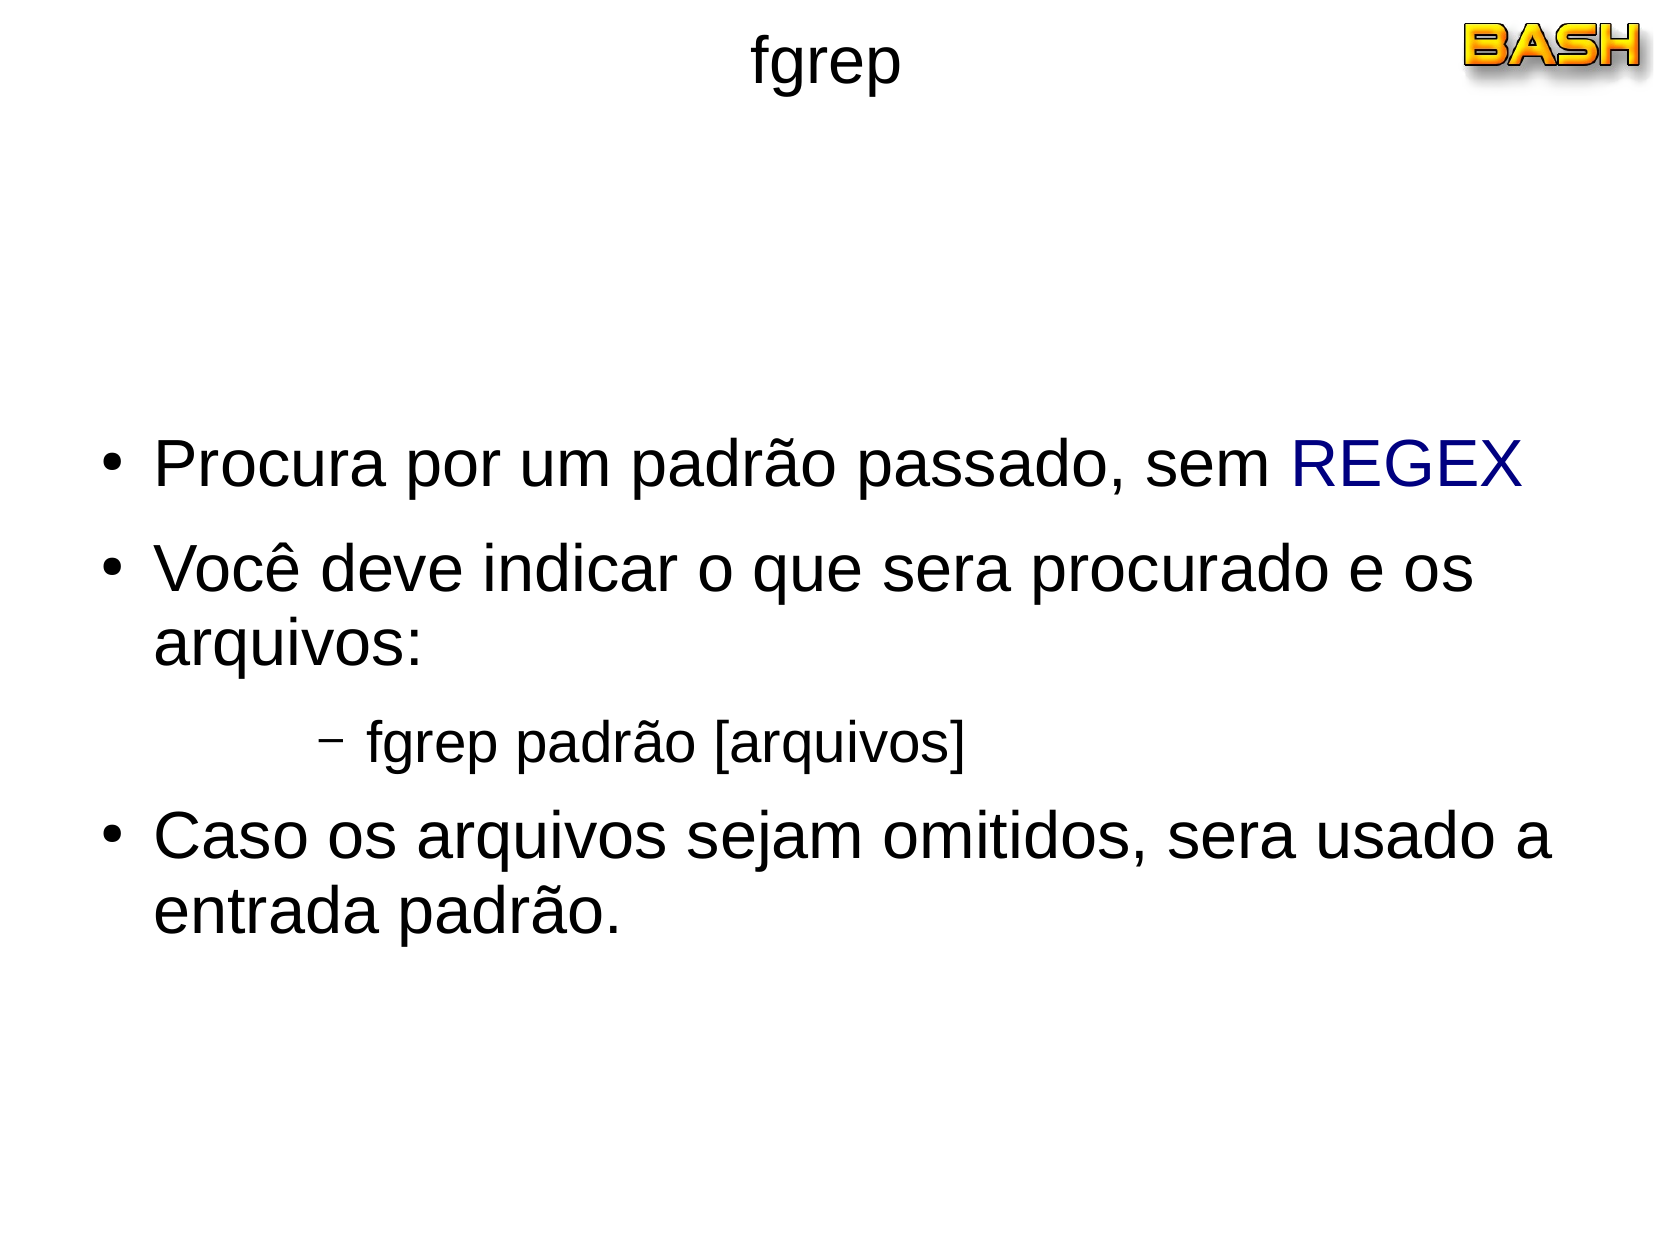

# fgrep
Procura por um padrão passado, sem REGEX
Você deve indicar o que sera procurado e os arquivos:
fgrep padrão [arquivos]
Caso os arquivos sejam omitidos, sera usado a entrada padrão.